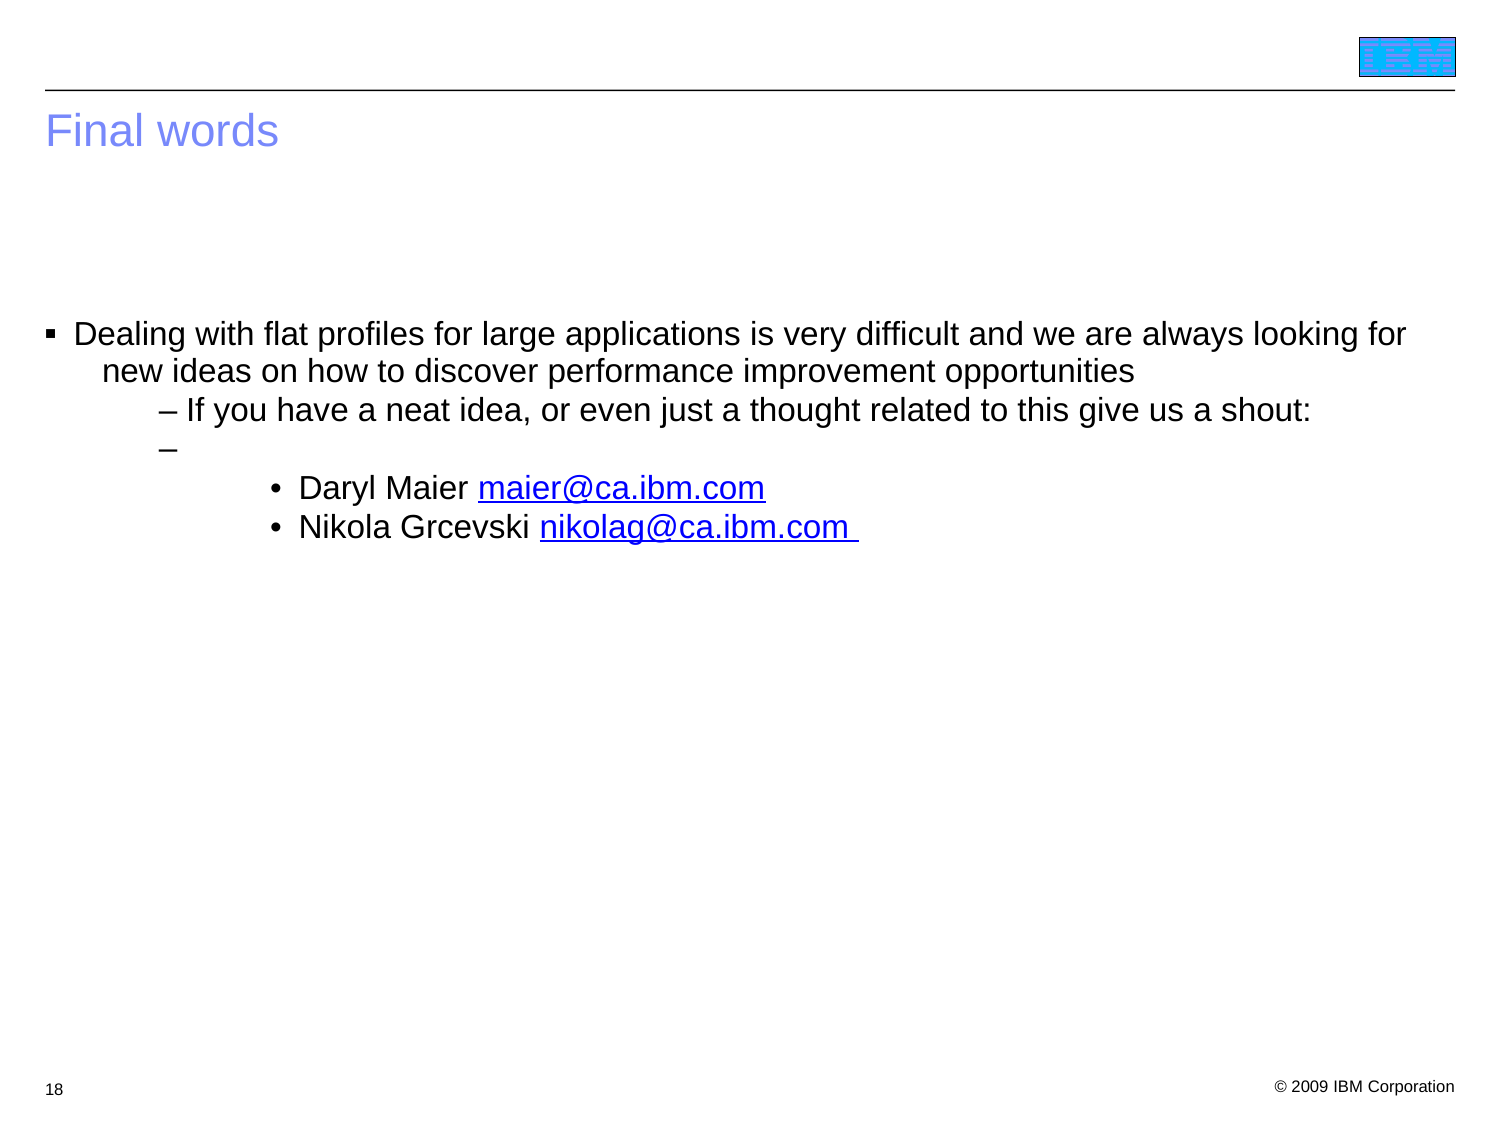

# Final words
Dealing with flat profiles for large applications is very difficult and we are always looking for new ideas on how to discover performance improvement opportunities
If you have a neat idea, or even just a thought related to this give us a shout:
Daryl Maier maier@ca.ibm.com
Nikola Grcevski nikolag@ca.ibm.com
18